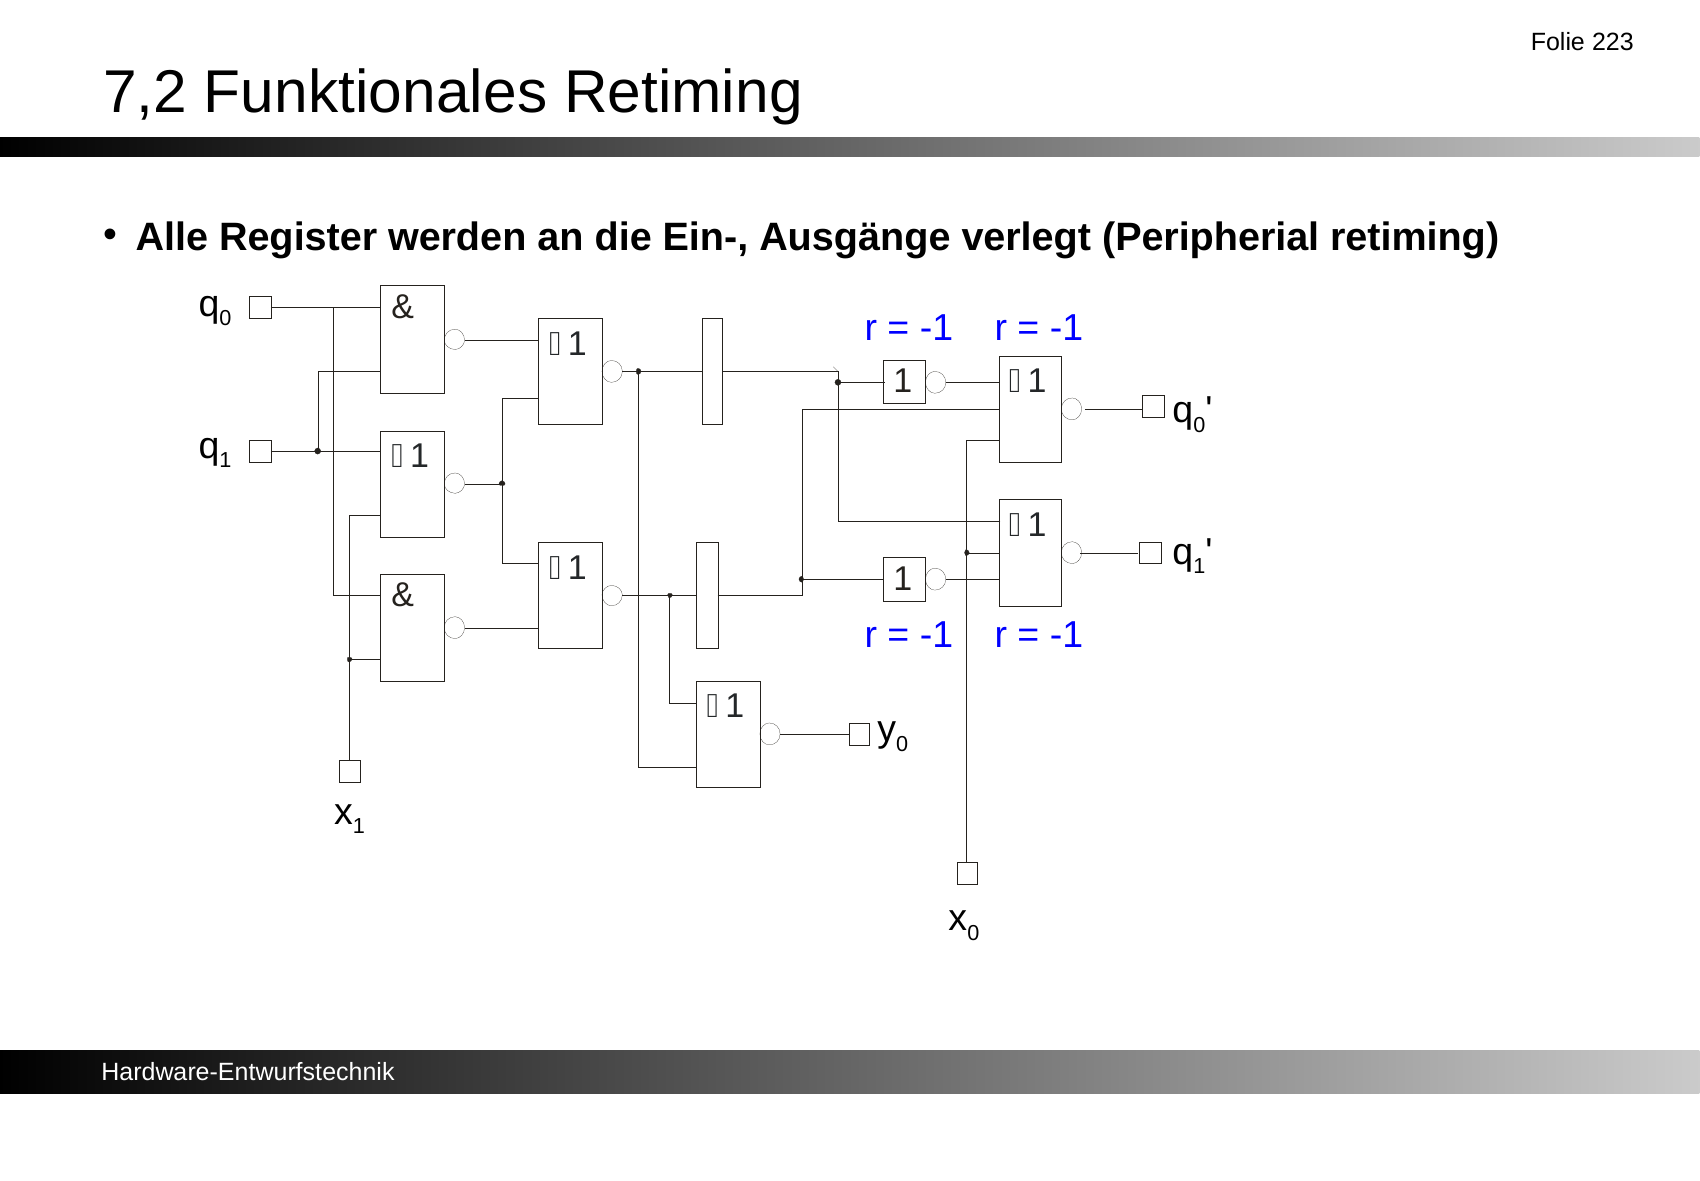

# 7,2 Funktionales Retiming
Alle Register werden an die Ein-, Ausgänge verlegt (Peripherial retiming)
q0
r = -1
r = -1
q0'
q1
q1'
r = -1
r = -1
y0
x1
x0